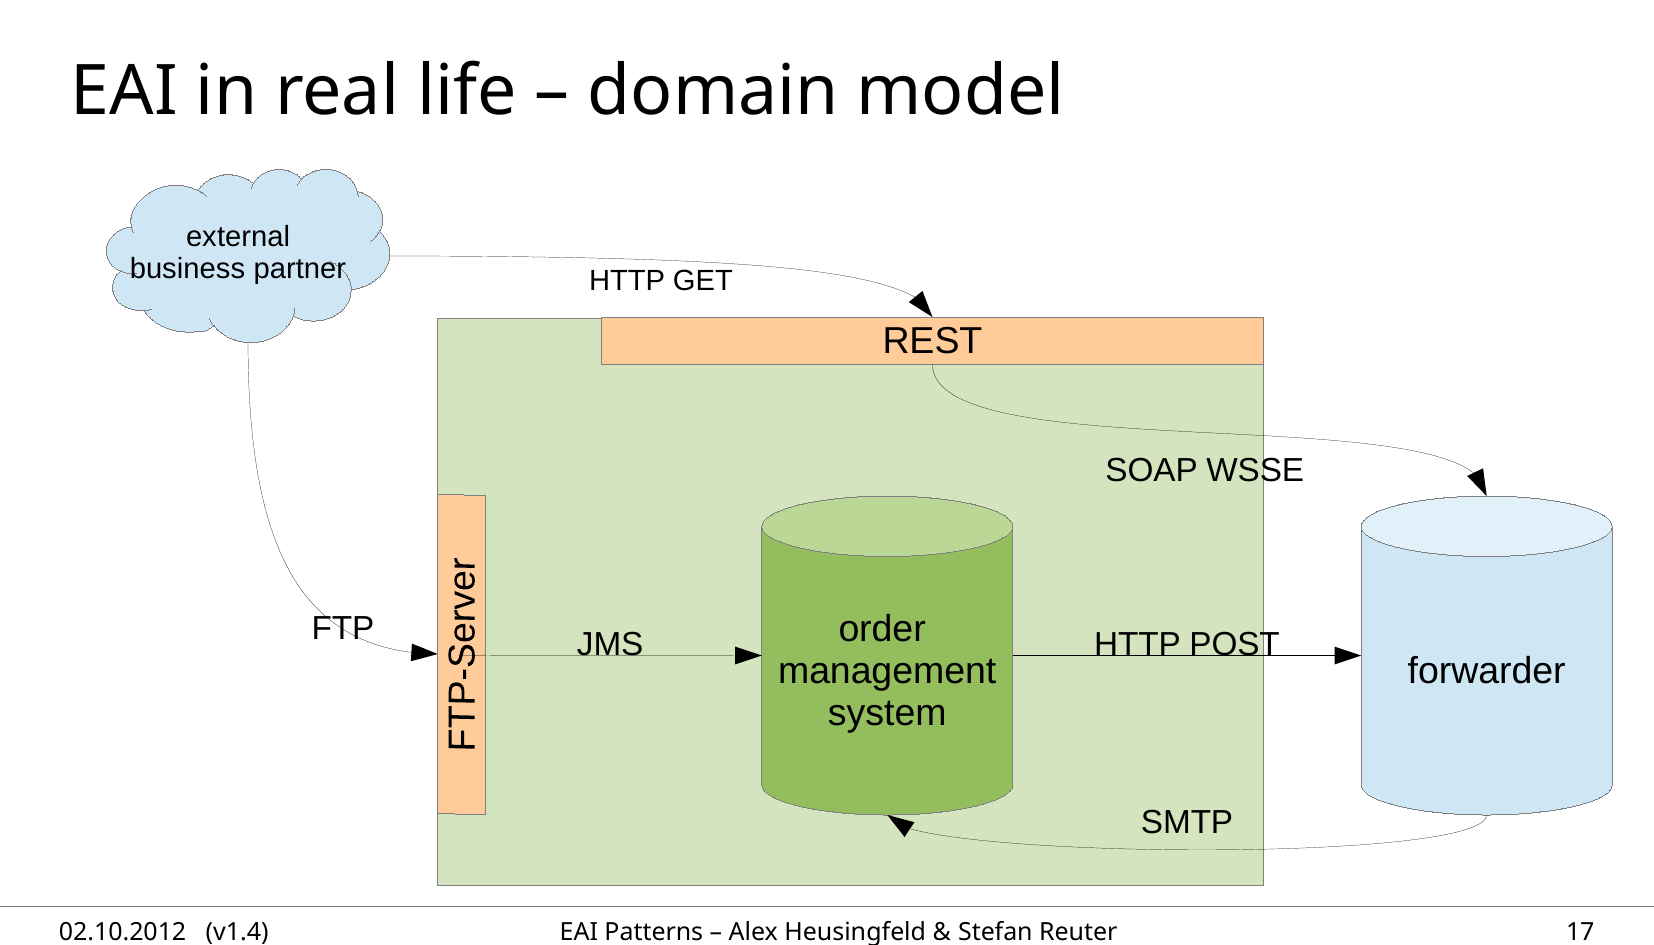

# EAI in real life – domain model
external
business partner
REST
order
management
system
forwarder
FTP-Server
2012-08-30
EAI Patterns - Alex Heusingfeld & Stefan Reuter
17